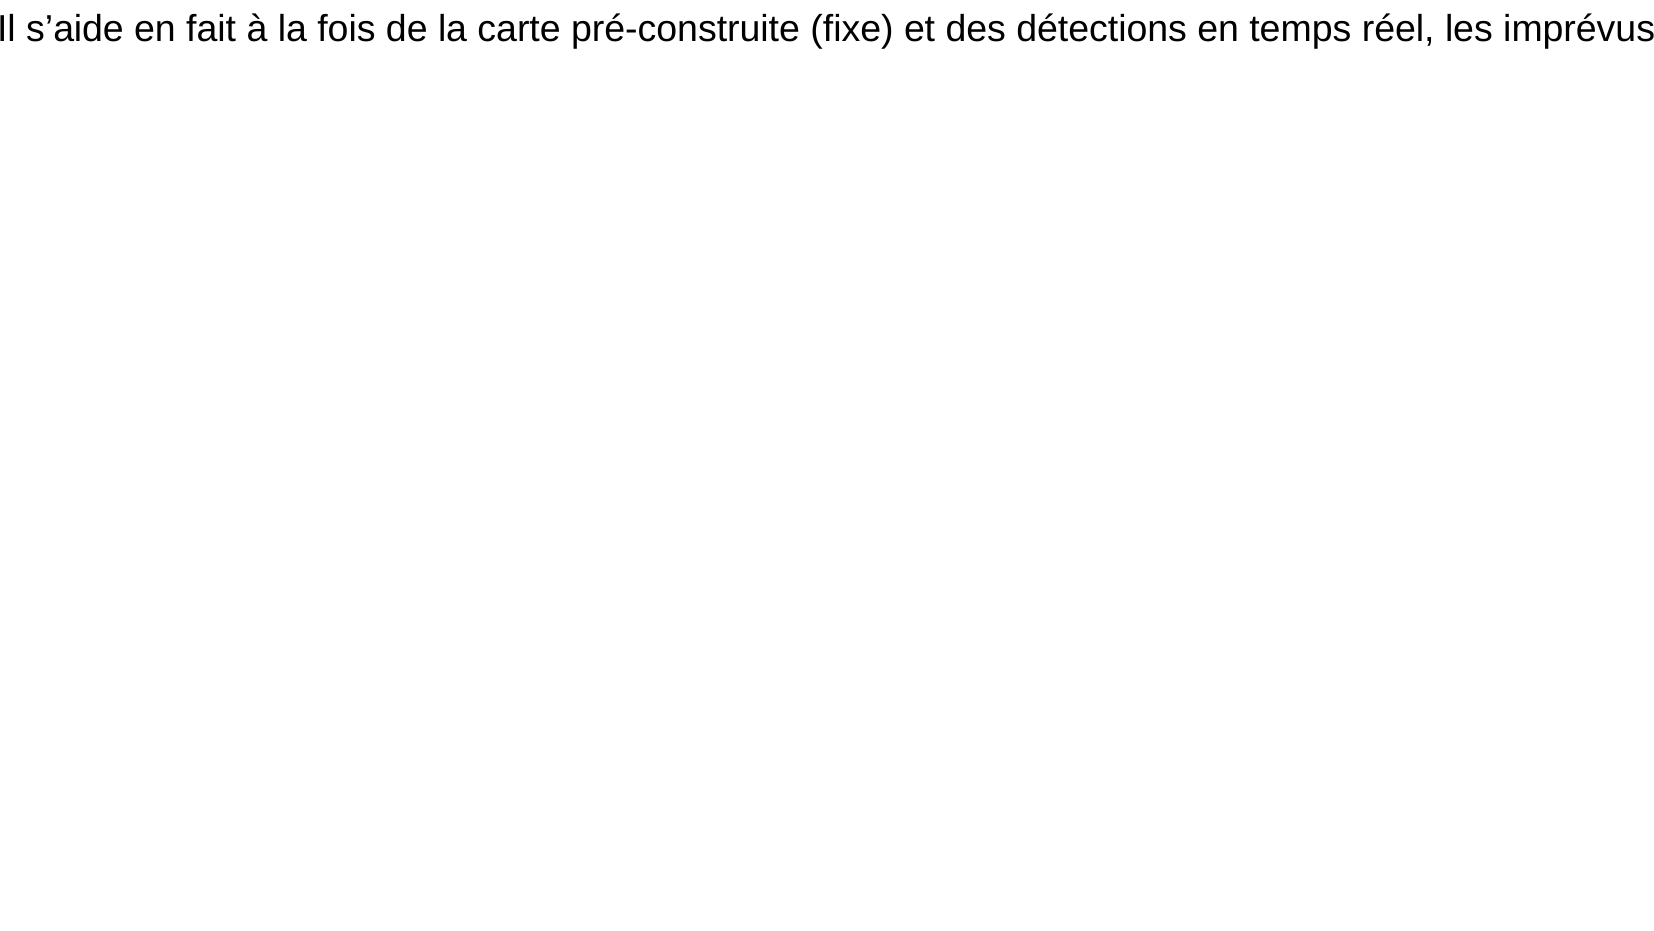

Il s’aide en fait à la fois de la carte pré-construite (fixe) et des détections en temps réel, les imprévus